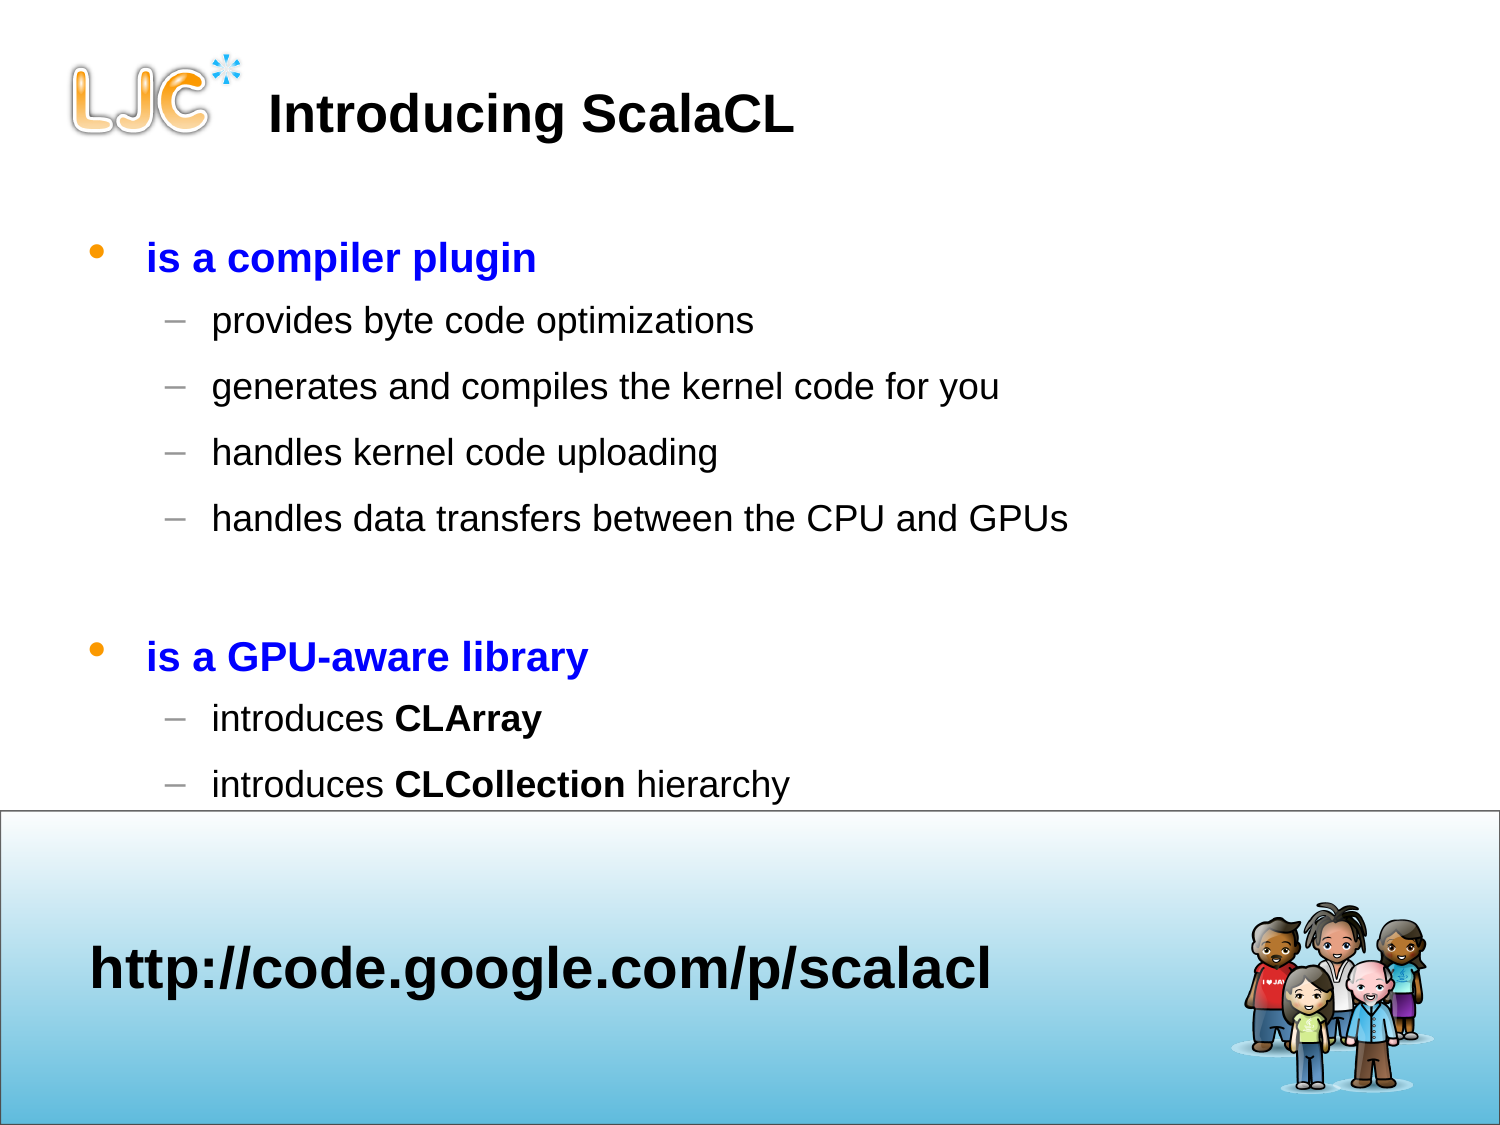

# Introducing ScalaCL
is a compiler plugin
provides byte code optimizations
generates and compiles the kernel code for you
handles kernel code uploading
handles data transfers between the CPU and GPUs
is a GPU-aware library
introduces CLArray
introduces CLCollection hierarchy
http://code.google.com/p/scalacl